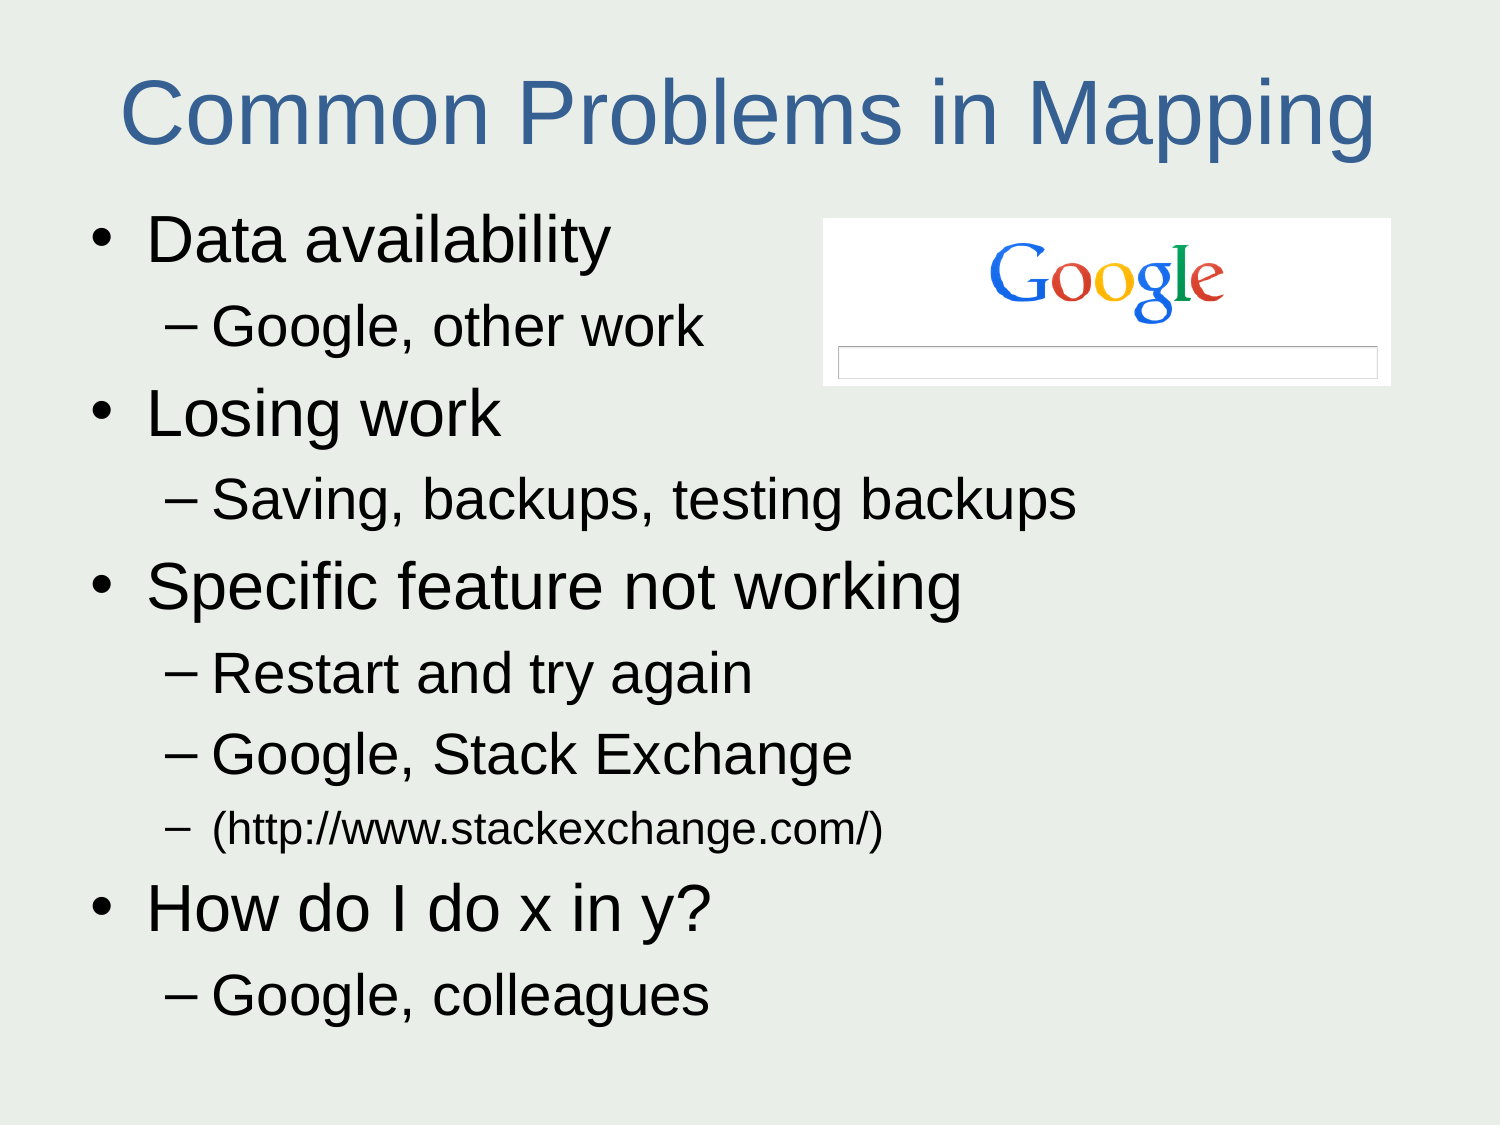

Common Problems in Mapping
Data availability
Google, other work
Losing work
Saving, backups, testing backups
Specific feature not working
Restart and try again
Google, Stack Exchange
(http://www.stackexchange.com/)
How do I do x in y?
Google, colleagues